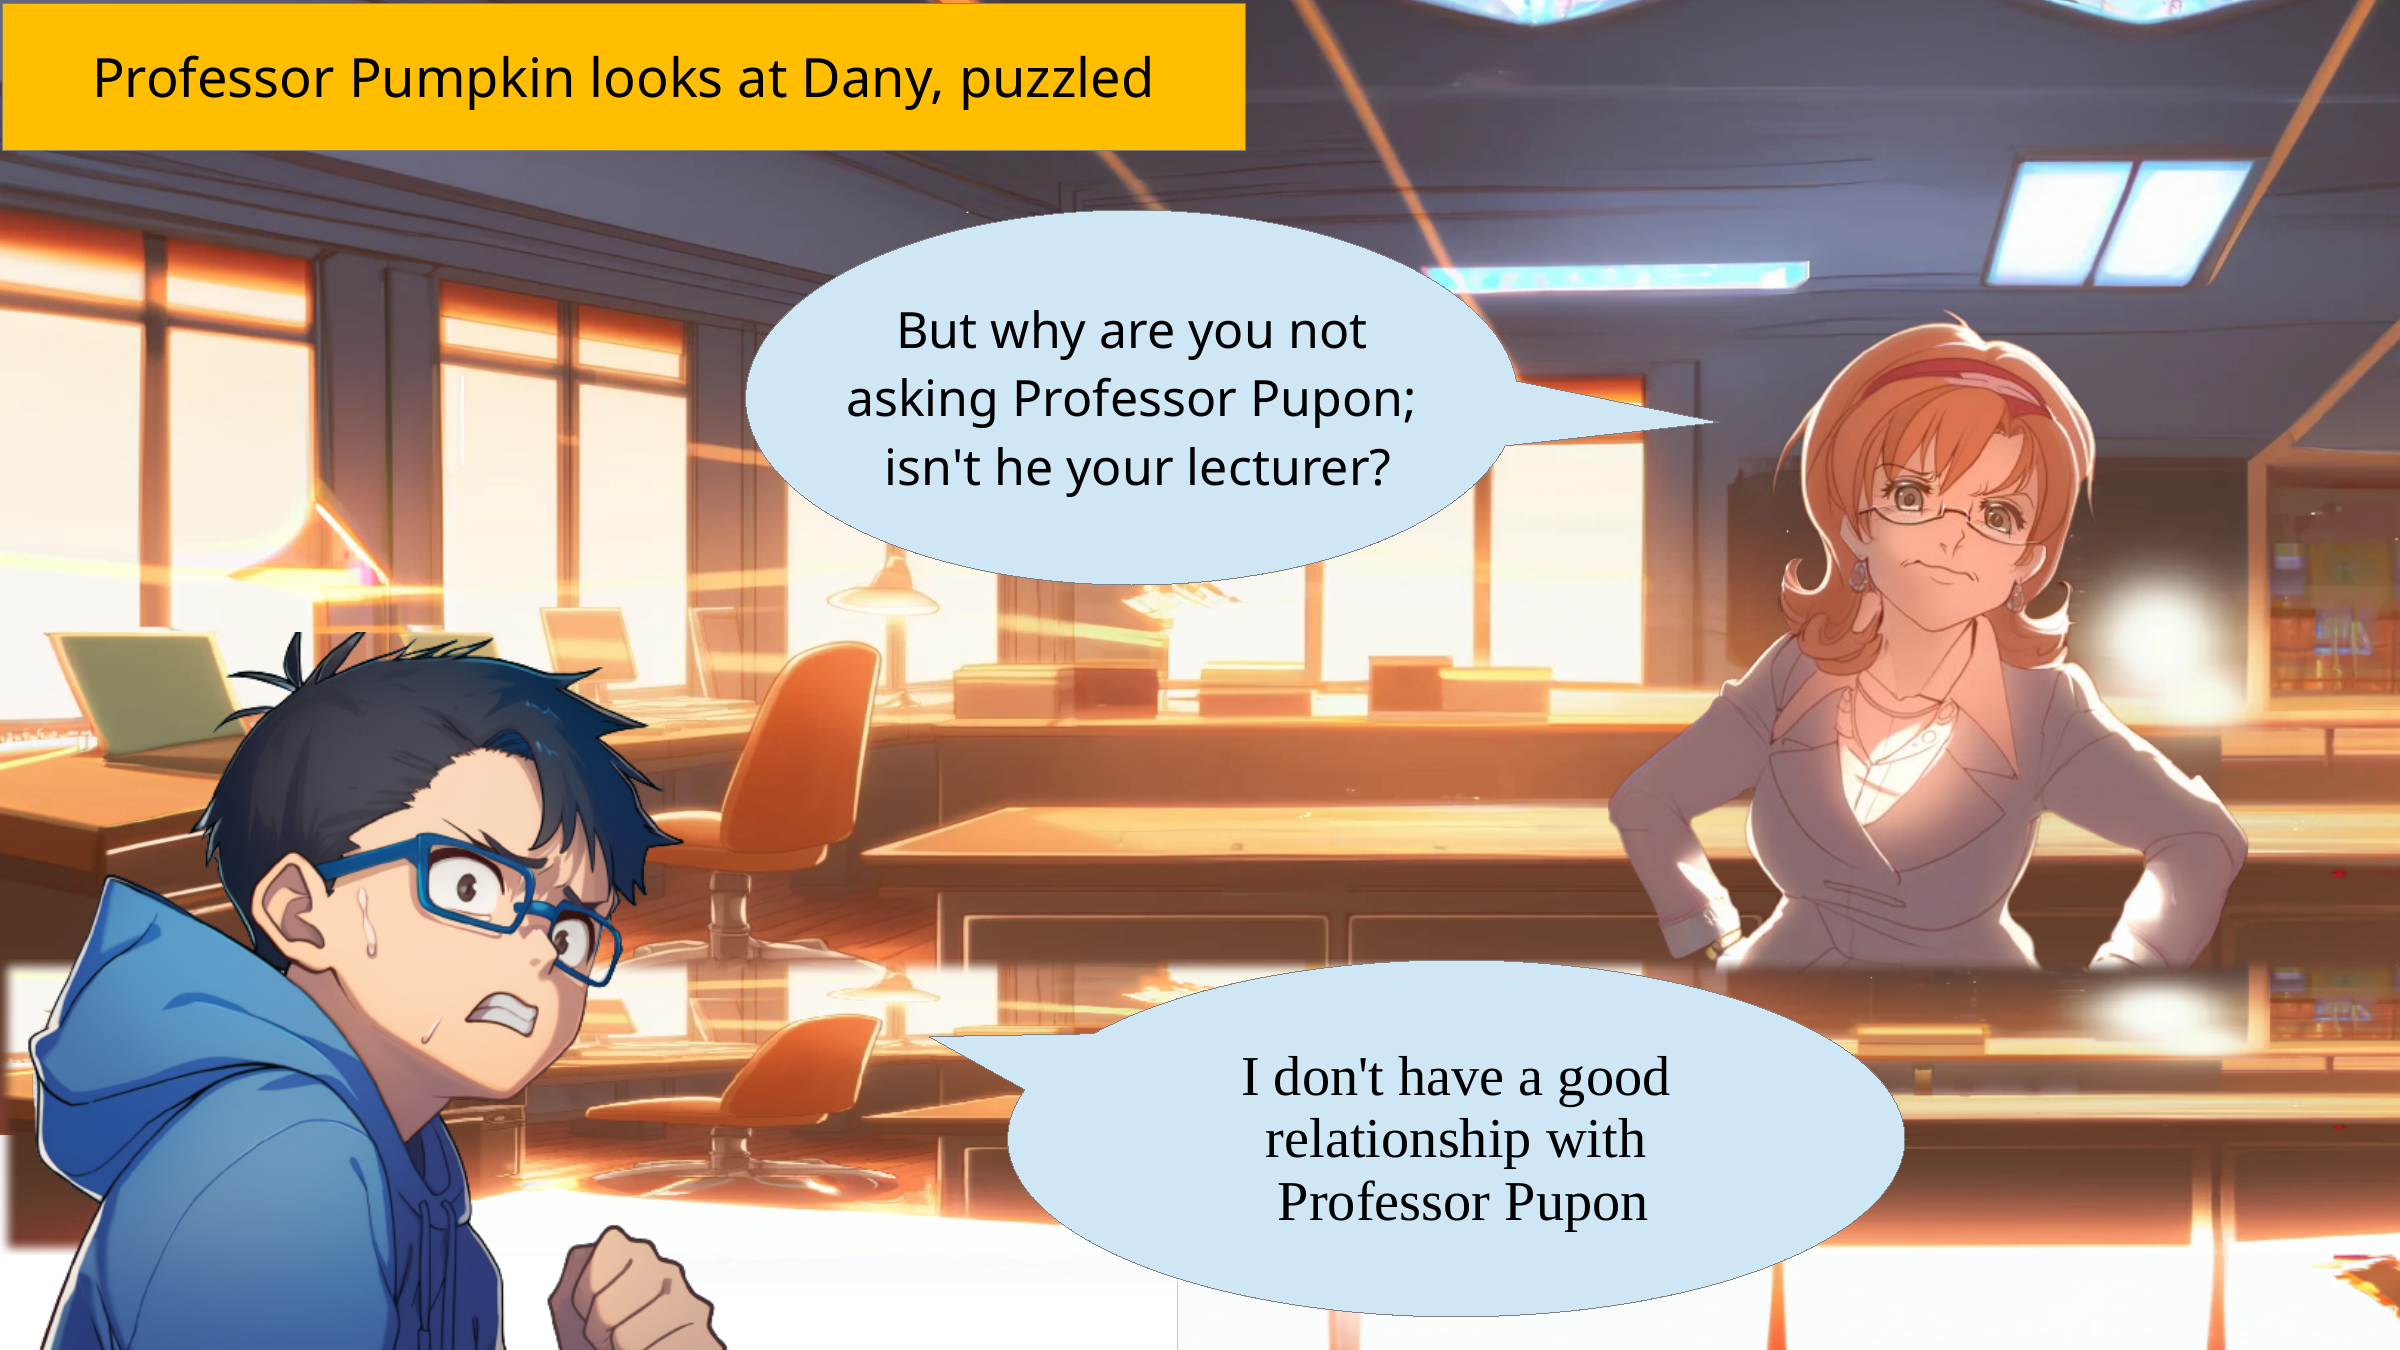

Professor Pumpkin looks at Dany, puzzled
But why are you not
asking Professor Pupon;
 isn't he your lecturer?
I don't have a good
relationship with
 Professor Pupon